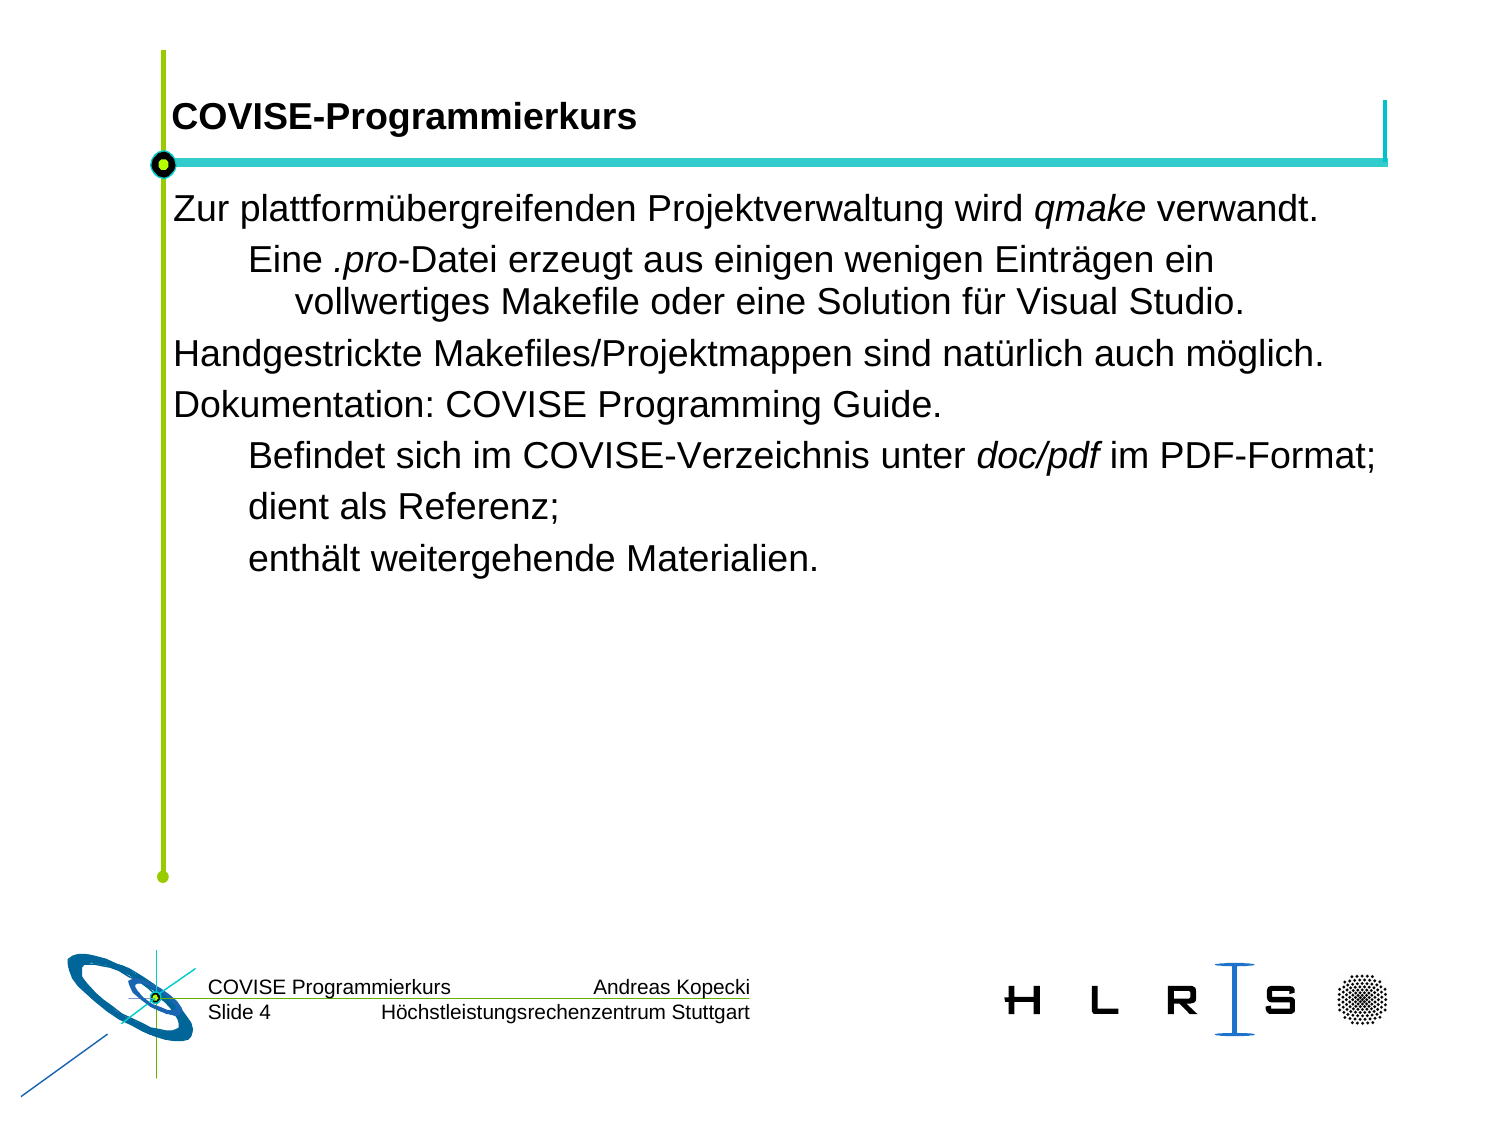

# COVISE-Programmierkurs
Zur plattformübergreifenden Projektverwaltung wird qmake verwandt.
Eine .pro-Datei erzeugt aus einigen wenigen Einträgen ein vollwertiges Makefile oder eine Solution für Visual Studio.
Handgestrickte Makefiles/Projektmappen sind natürlich auch möglich.
Dokumentation: COVISE Programming Guide.
Befindet sich im COVISE-Verzeichnis unter doc/pdf im PDF-Format;
dient als Referenz;
enthält weitergehende Materialien.
COVISE Programmierkurs
4